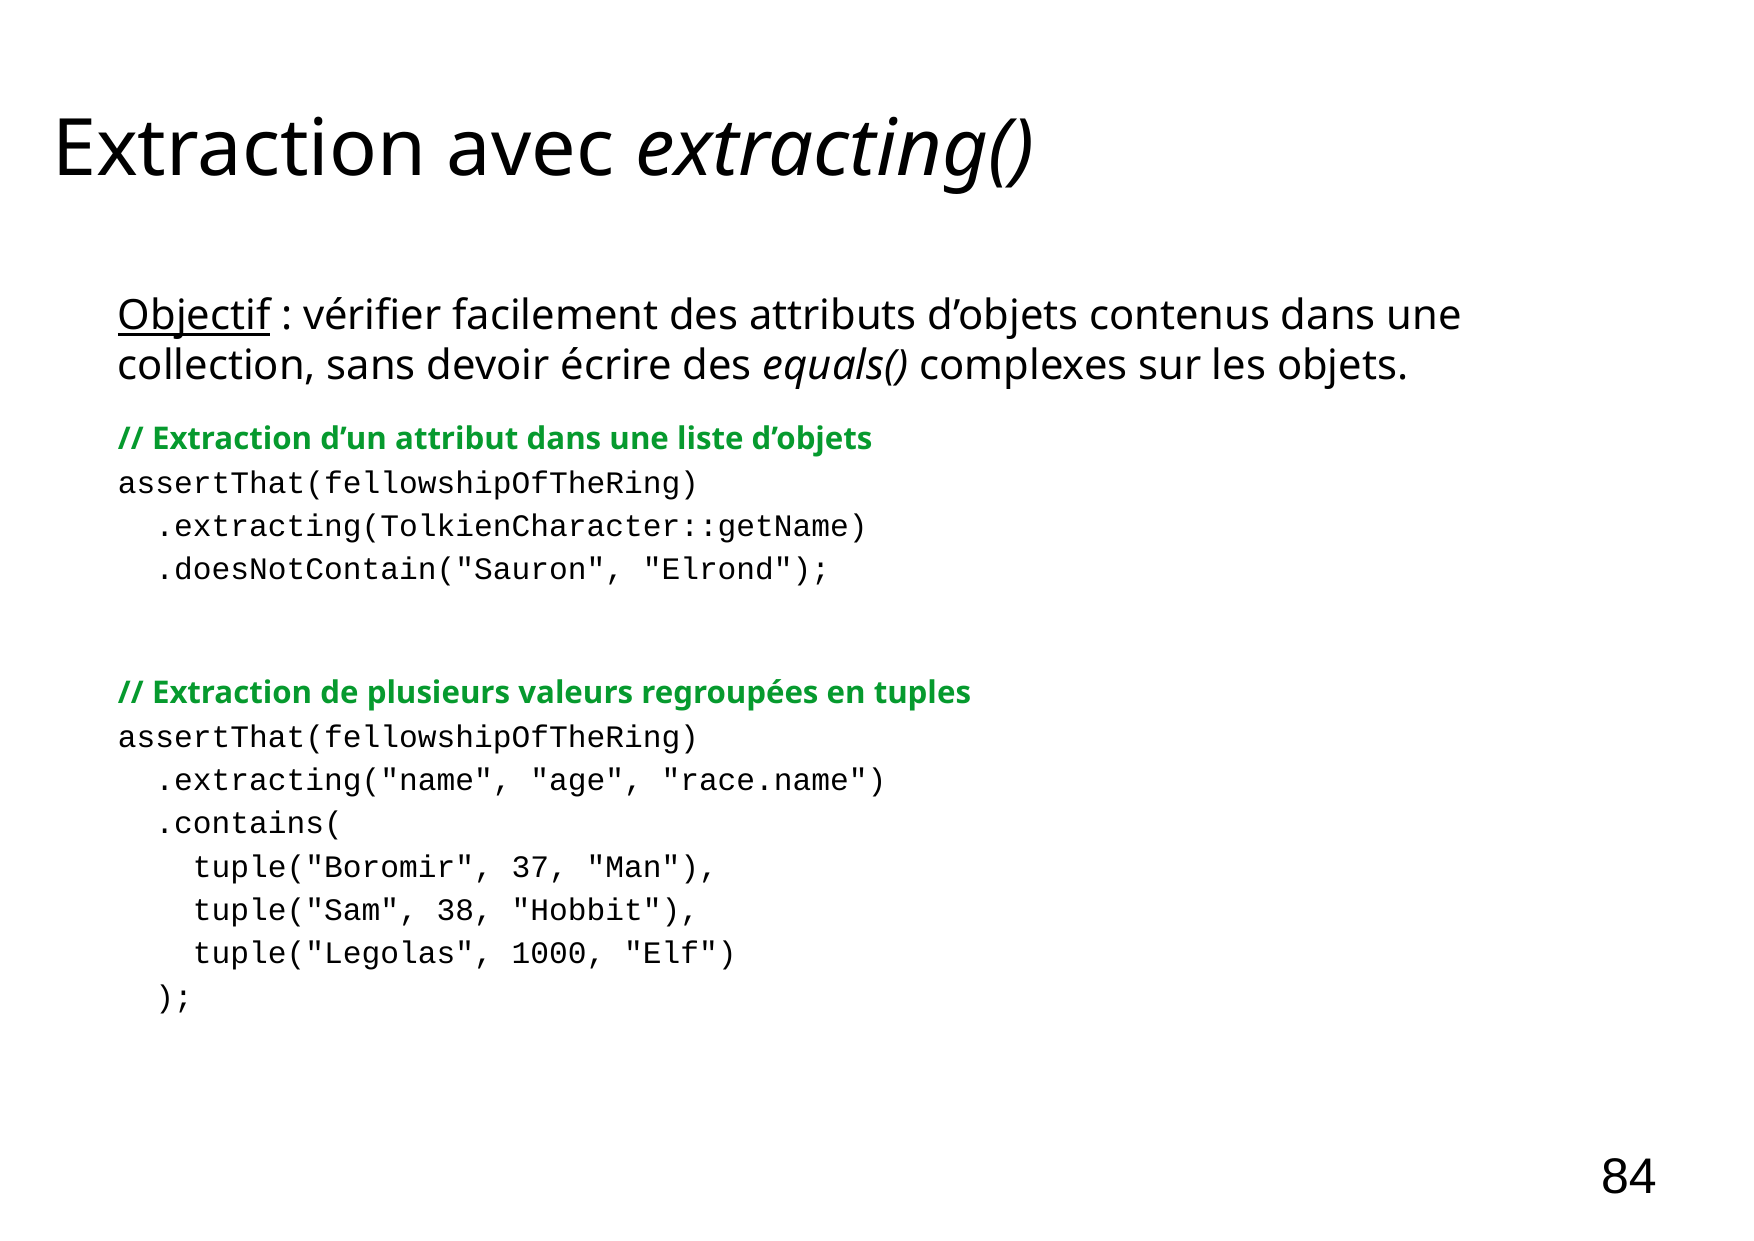

# Extraction avec extracting()
Objectif : vérifier facilement des attributs d’objets contenus dans une collection, sans devoir écrire des equals() complexes sur les objets.
// Extraction d’un attribut dans une liste d’objets
assertThat(fellowshipOfTheRing)
 .extracting(TolkienCharacter::getName)
 .doesNotContain("Sauron", "Elrond");
// Extraction de plusieurs valeurs regroupées en tuples
assertThat(fellowshipOfTheRing)
 .extracting("name", "age", "race.name")
 .contains(
 tuple("Boromir", 37, "Man"),
 tuple("Sam", 38, "Hobbit"),
 tuple("Legolas", 1000, "Elf")
 );
84